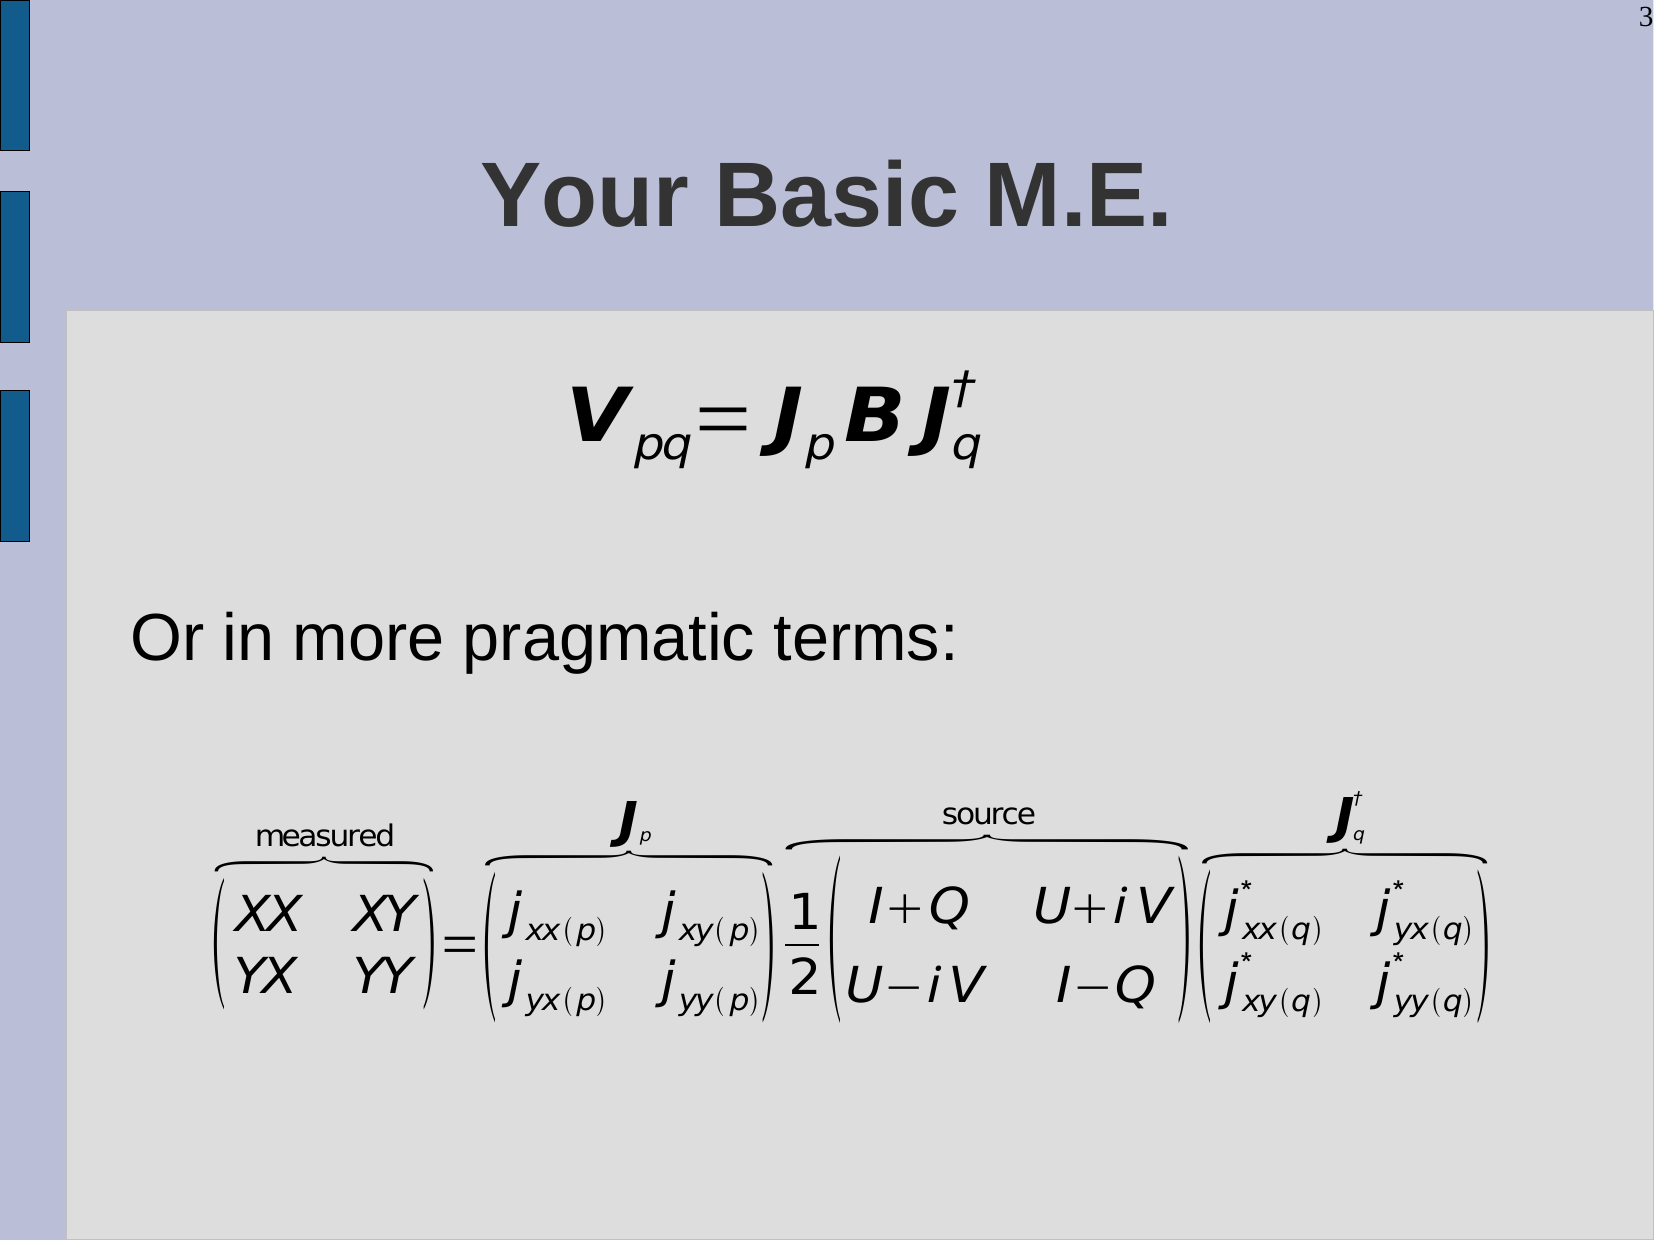

3
# Your Basic M.E.
Or in more pragmatic terms: